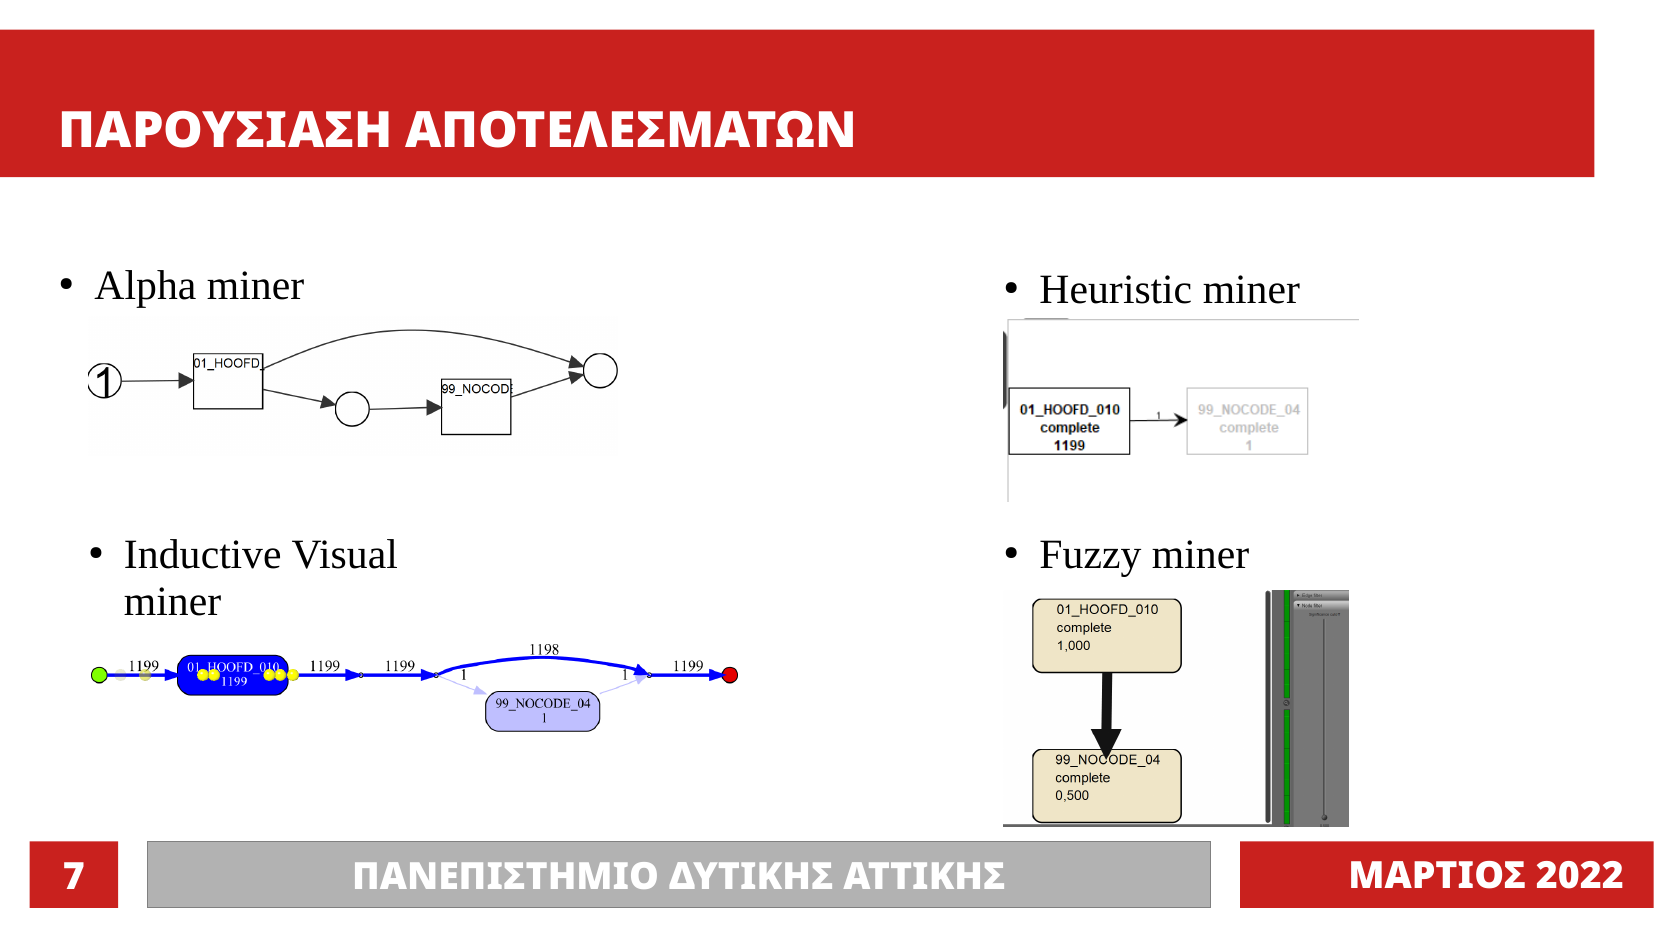

# ΠΑΡΟΥΣΙΑΣΗ ΑΠΟΤΕΛΕΣΜΑΤΩΝ
Alpha miner
Heuristic miner
Inductive Visual miner
Fuzzy miner
7
ΠΑΝΕΠΙΣΤΗΜΙΟ ΔΥΤΙΚΗΣ ΑΤΤΙΚΗΣ
ΜΑΡΤΙΟΣ 2022